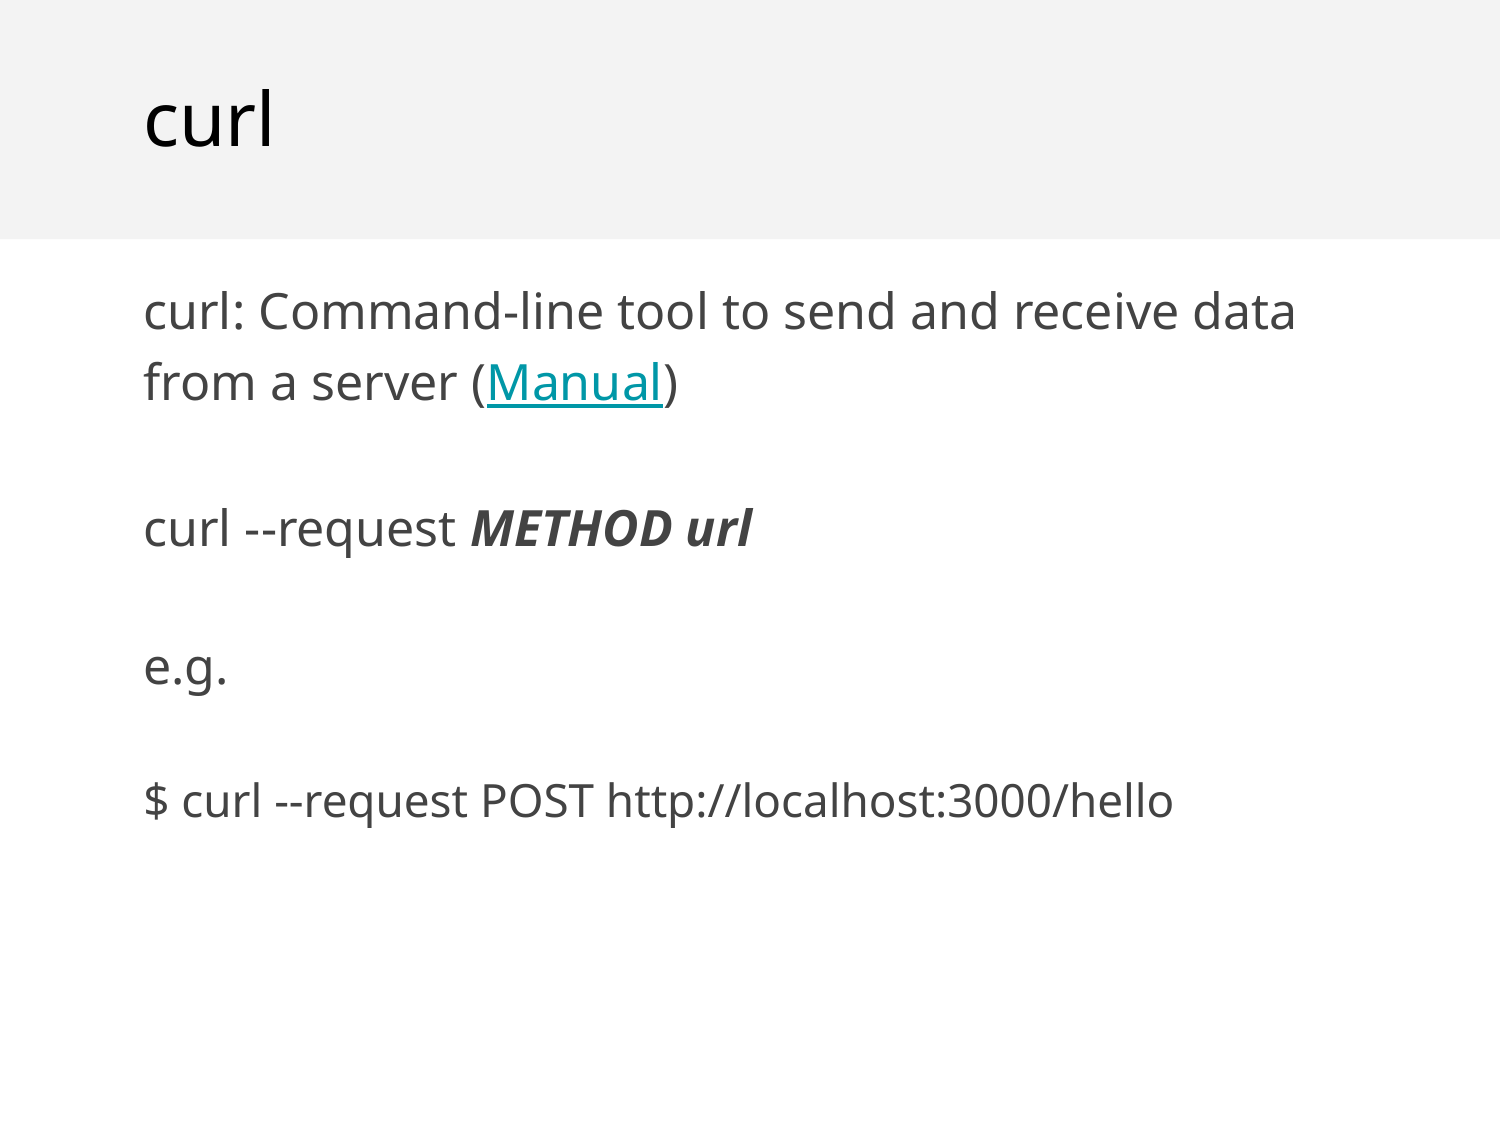

# curl
curl: Command-line tool to send and receive data from a server (Manual)
curl --request METHOD url
e.g.
$ curl --request POST http://localhost:3000/hello